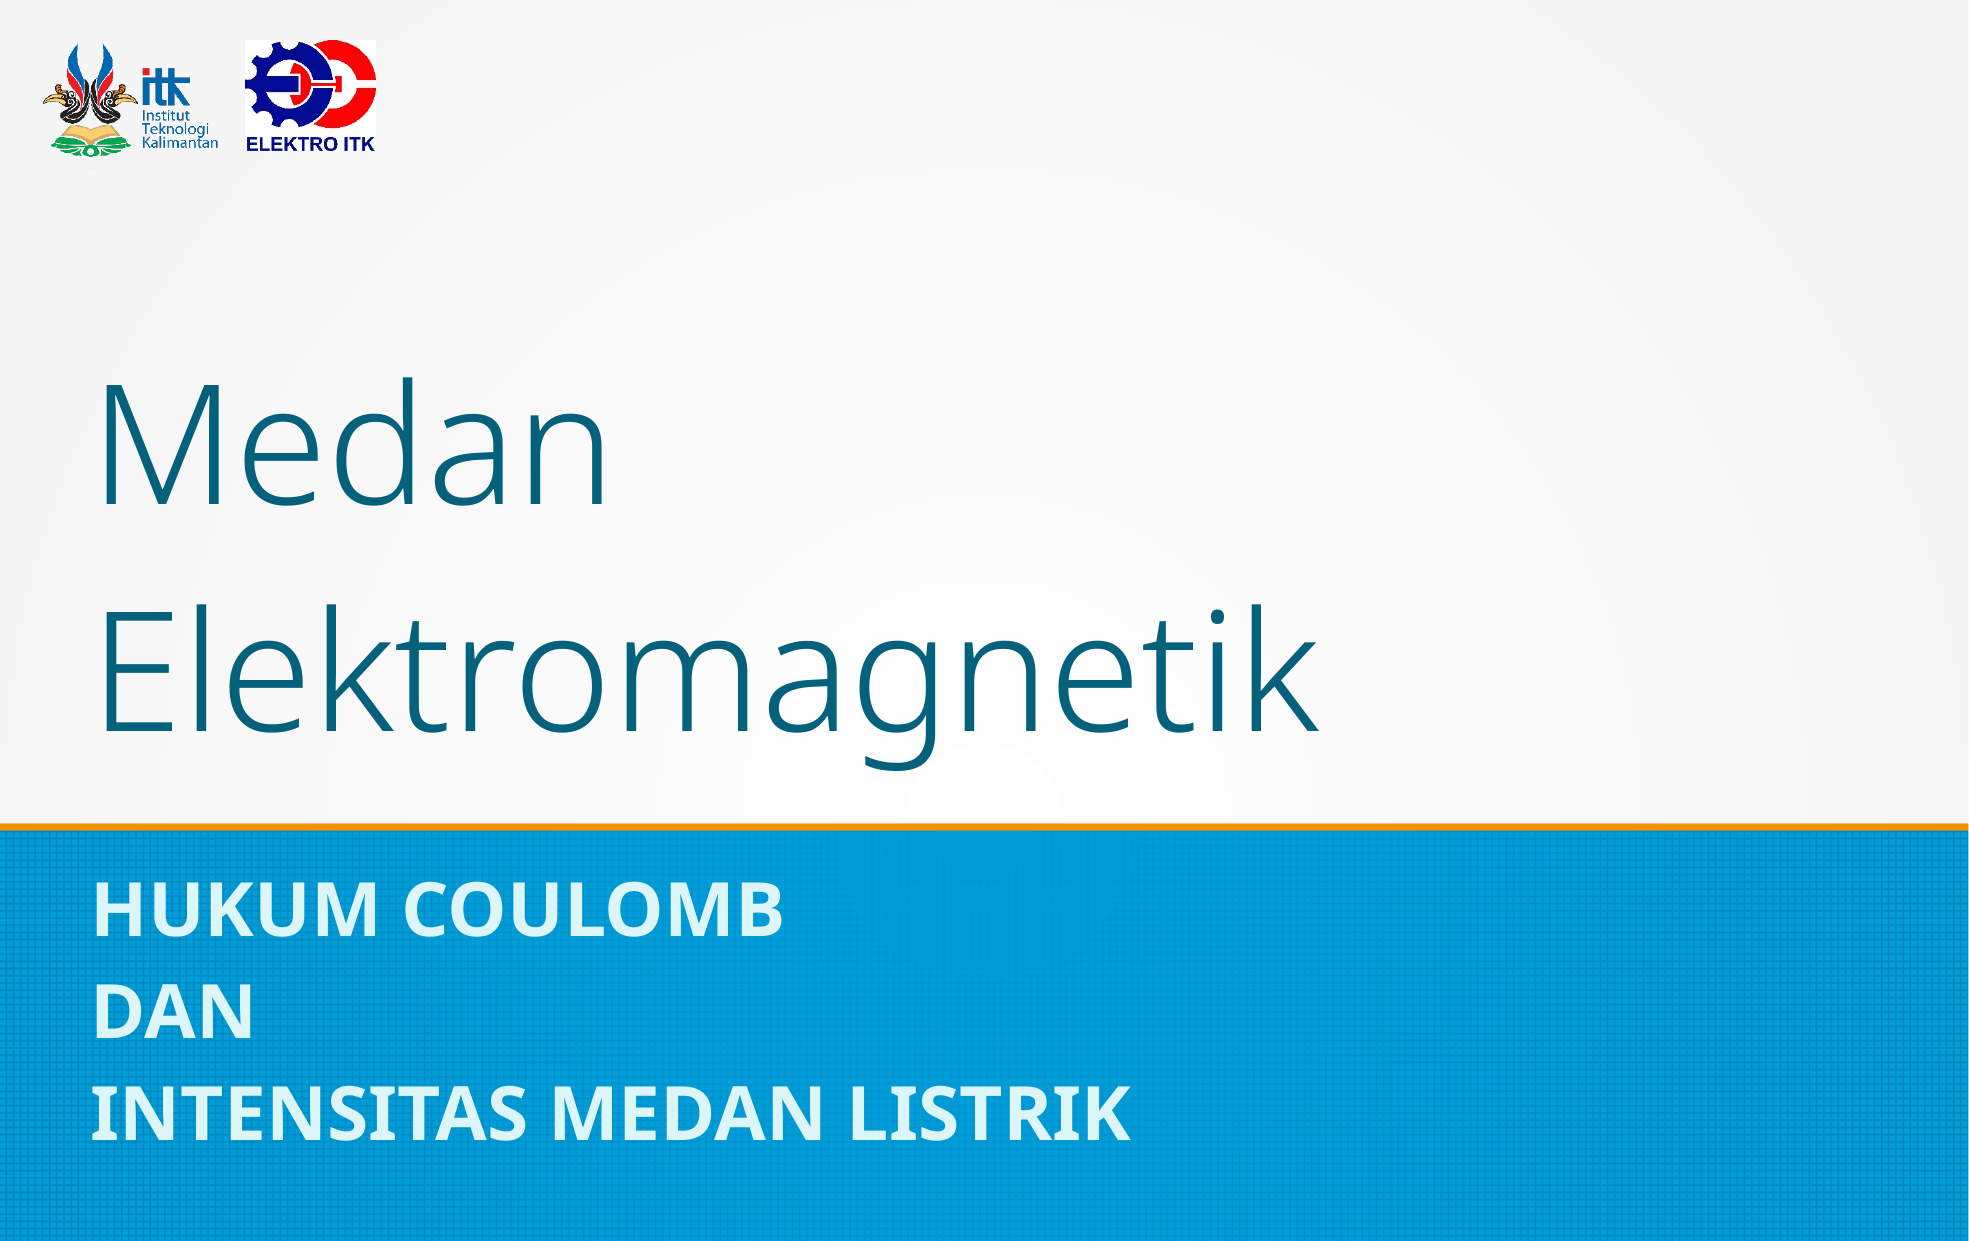

# Medan Elektromagnetik
HUKUM COULOMB
DAN
INTENSITAS MEDAN LISTRIK